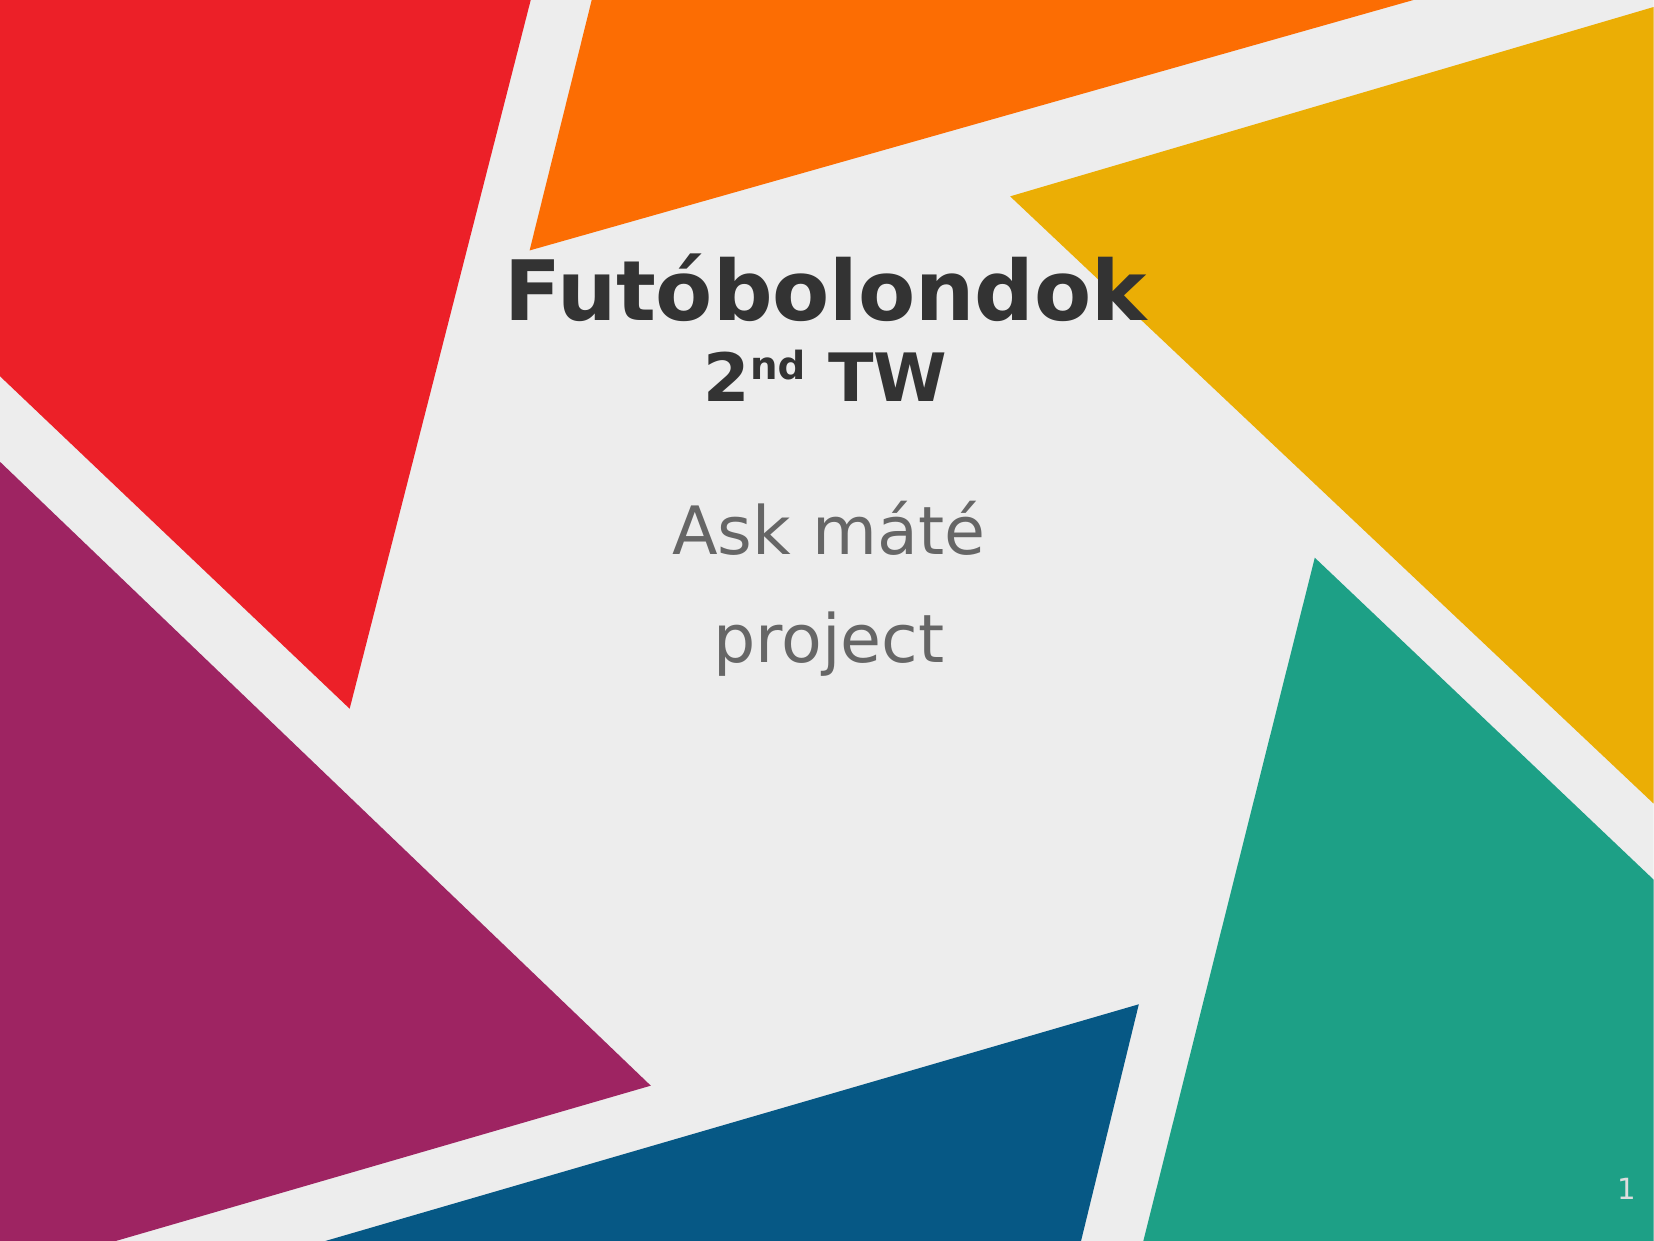

# Futóbolondok 2nd TW
Ask máté
project
1